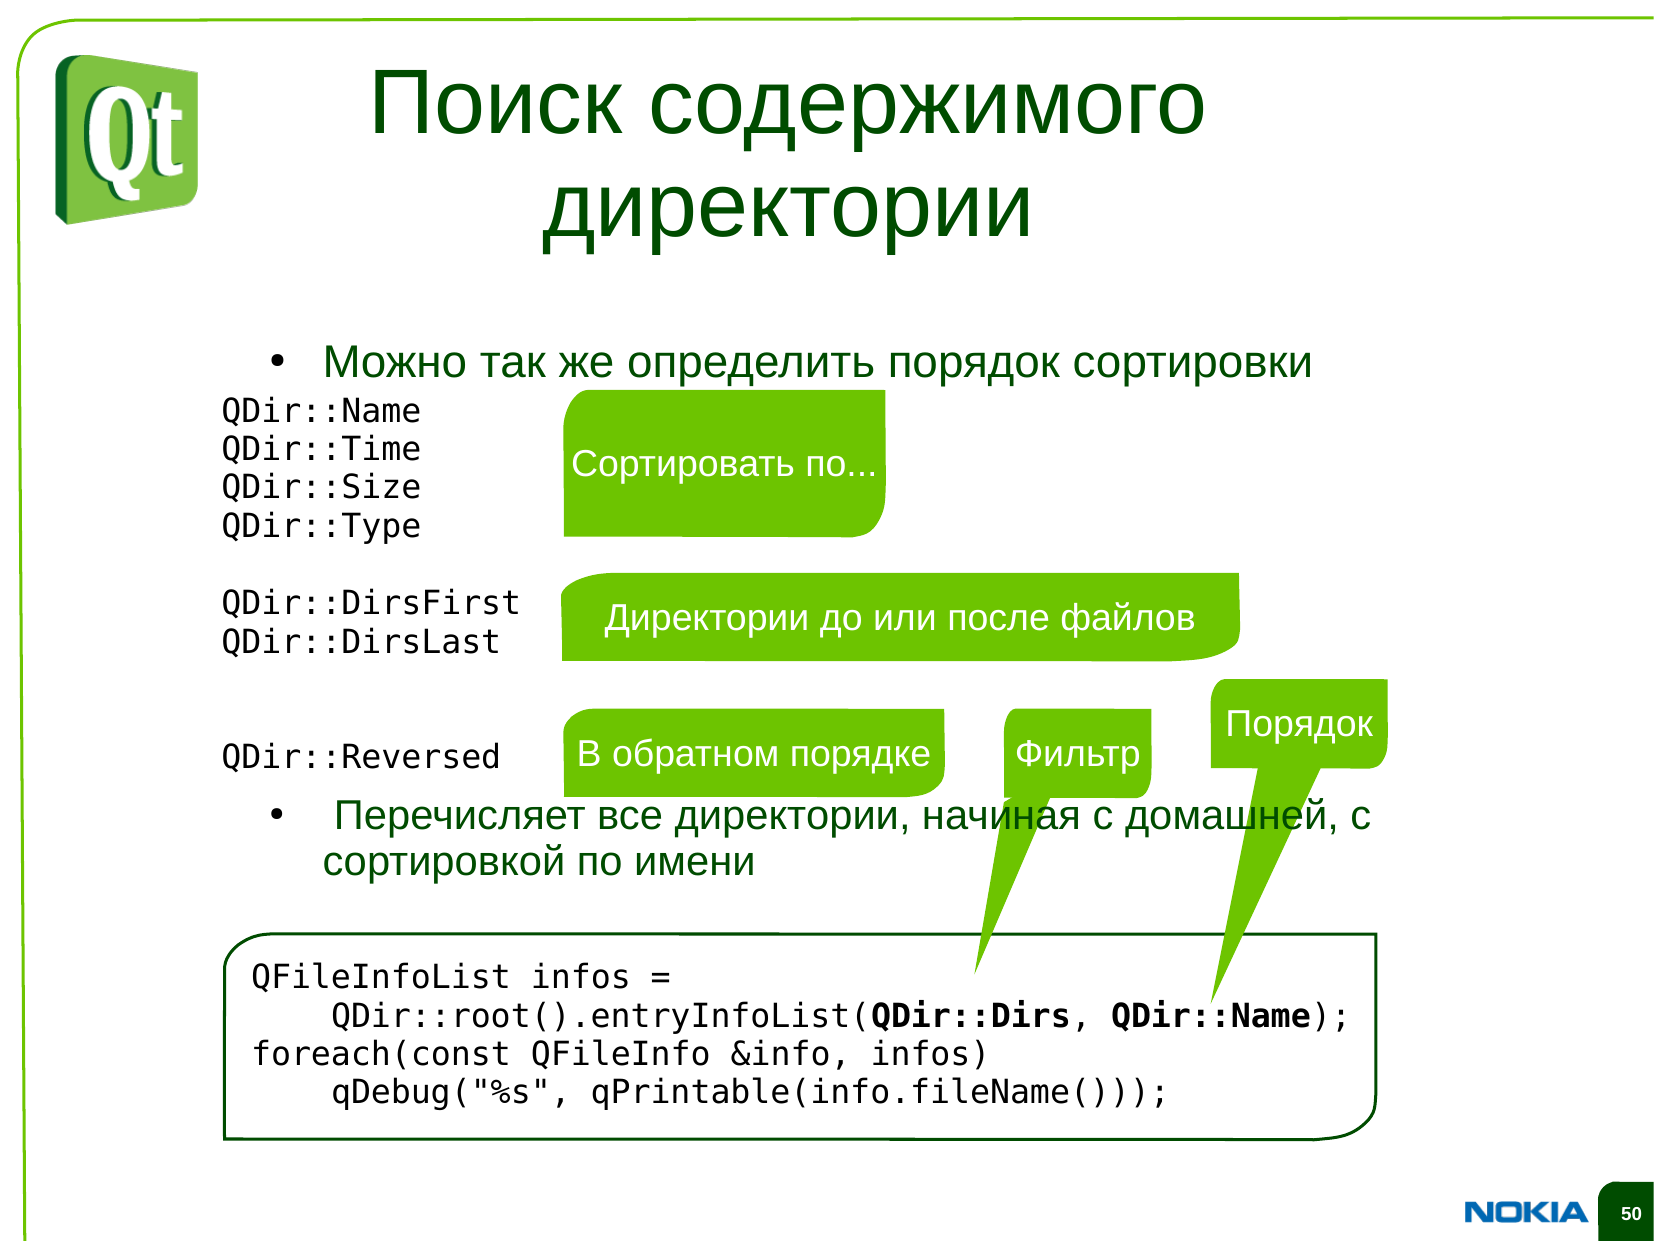

# Поиск содержимого директории
Можно так же определить порядок сортировки
 Перечисляет все директории, начиная с домашней, с сортировкой по имени
QDir::Name
QDir::Time
QDir::Size
QDir::Type
QDir::DirsFirst
QDir::DirsLast
QDir::Reversed
Сортировать по...
Директории до или после файлов
Порядок
В обратном порядке
Фильтр
QFileInfoList infos =
 QDir::root().entryInfoList(QDir::Dirs, QDir::Name);
foreach(const QFileInfo &info, infos)
 qDebug("%s", qPrintable(info.fileName()));